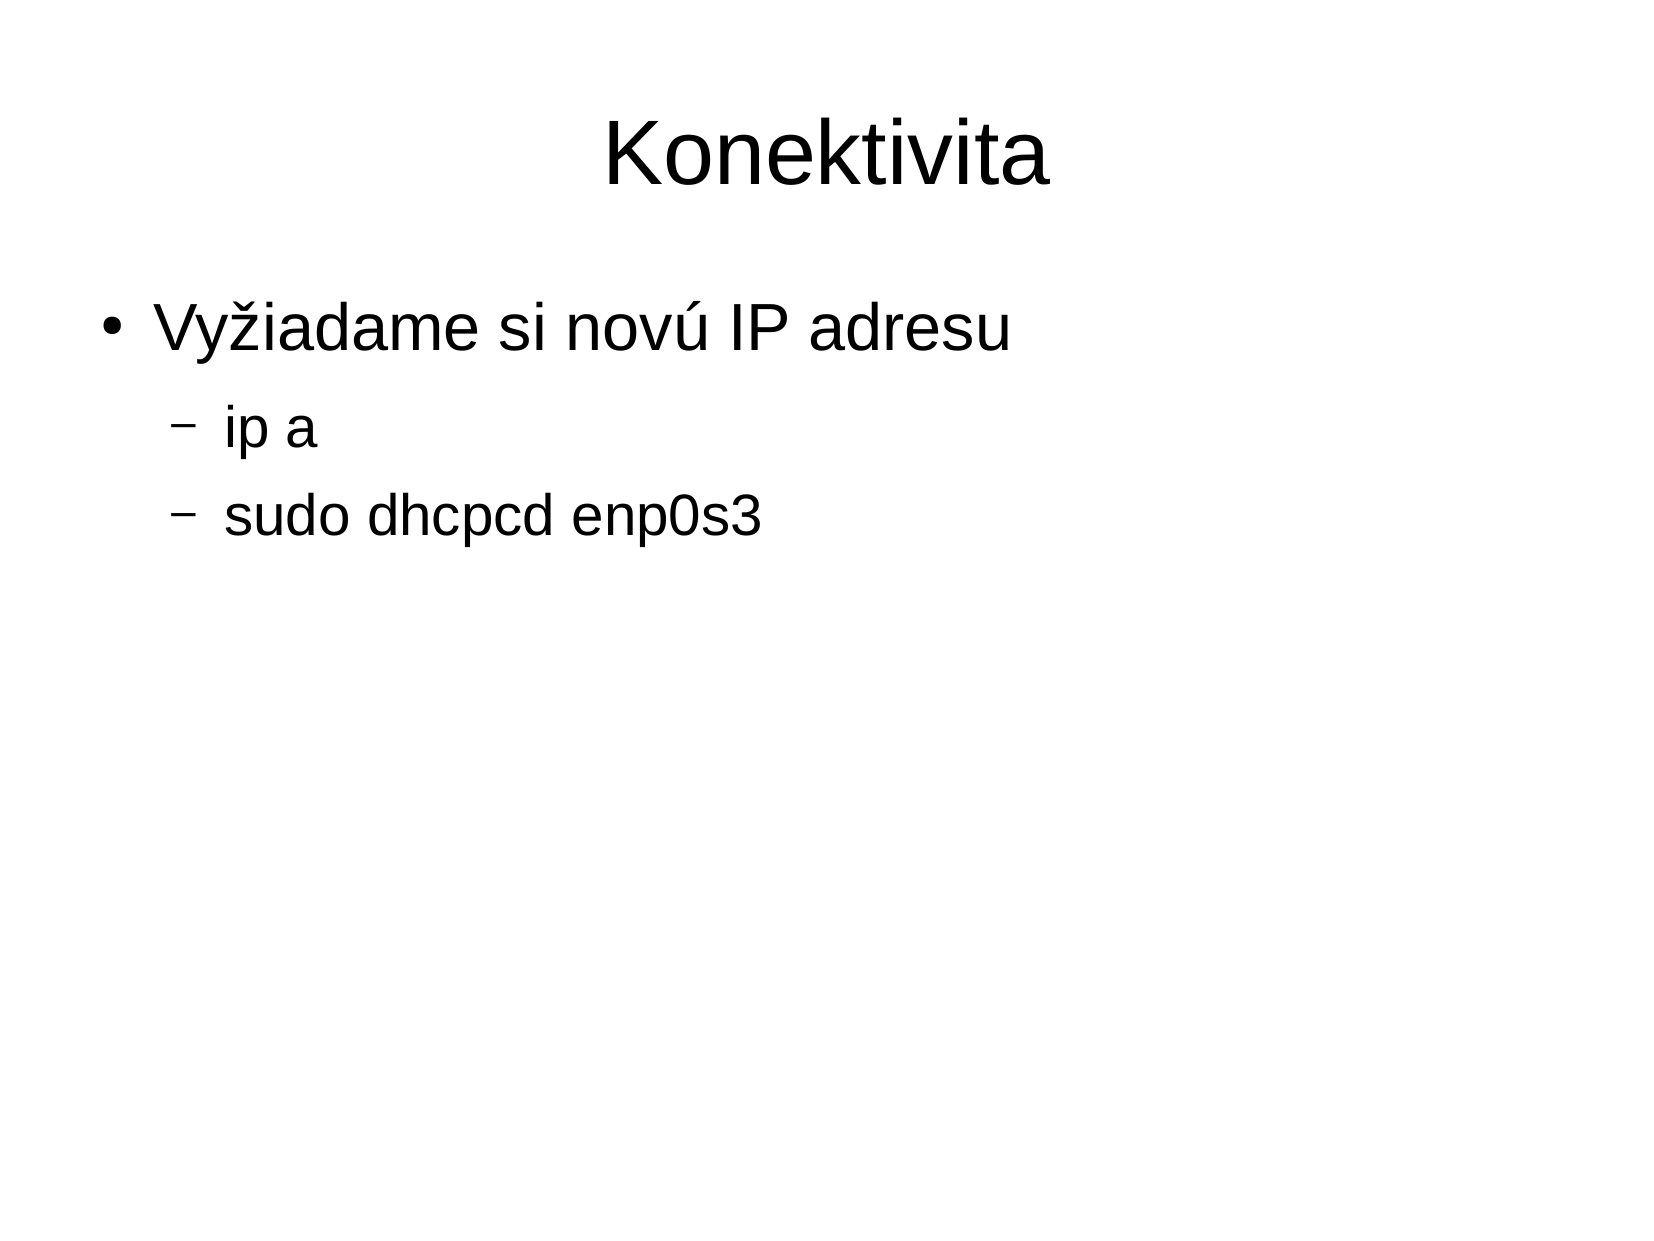

# Konektivita
Vyžiadame si novú IP adresu
ip a
sudo dhcpcd enp0s3